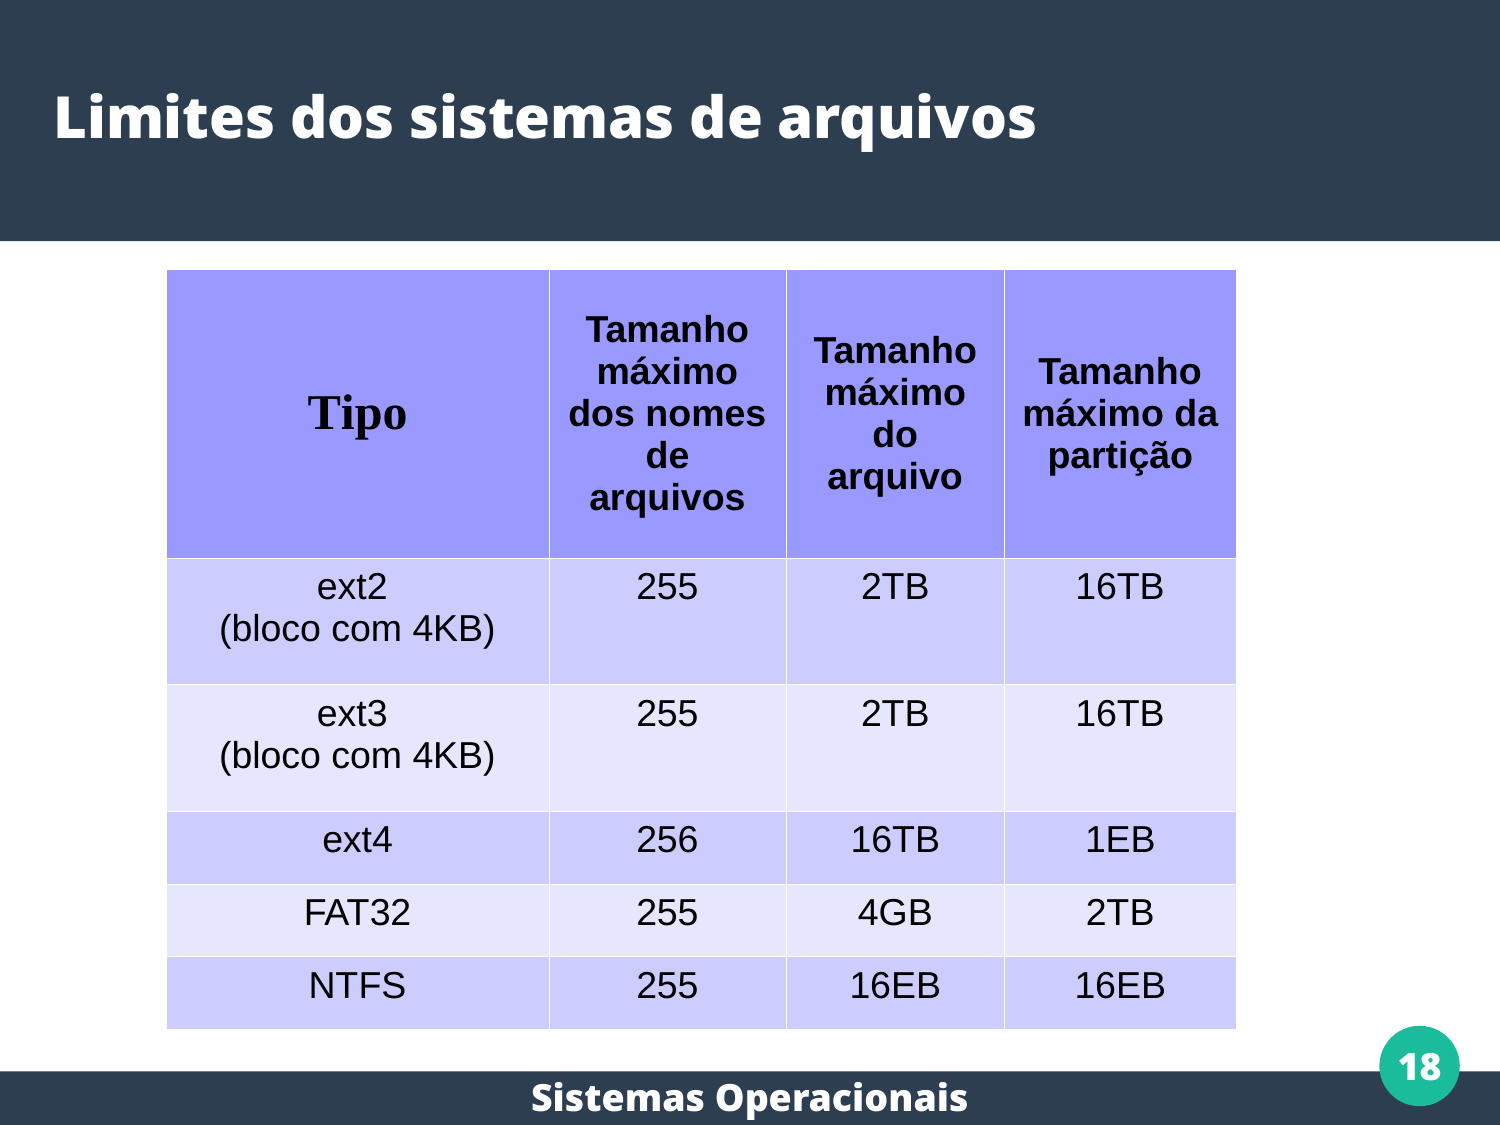

# Limites dos sistemas de arquivos
| Tipo | Tamanho máximo dos nomes de arquivos | Tamanho máximo do arquivo | Tamanho máximo da partição |
| --- | --- | --- | --- |
| ext2 (bloco com 4KB) | 255 | 2TB | 16TB |
| ext3 (bloco com 4KB) | 255 | 2TB | 16TB |
| ext4 | 256 | 16TB | 1EB |
| FAT32 | 255 | 4GB | 2TB |
| NTFS | 255 | 16EB | 16EB |
18
Sistemas Operacionais